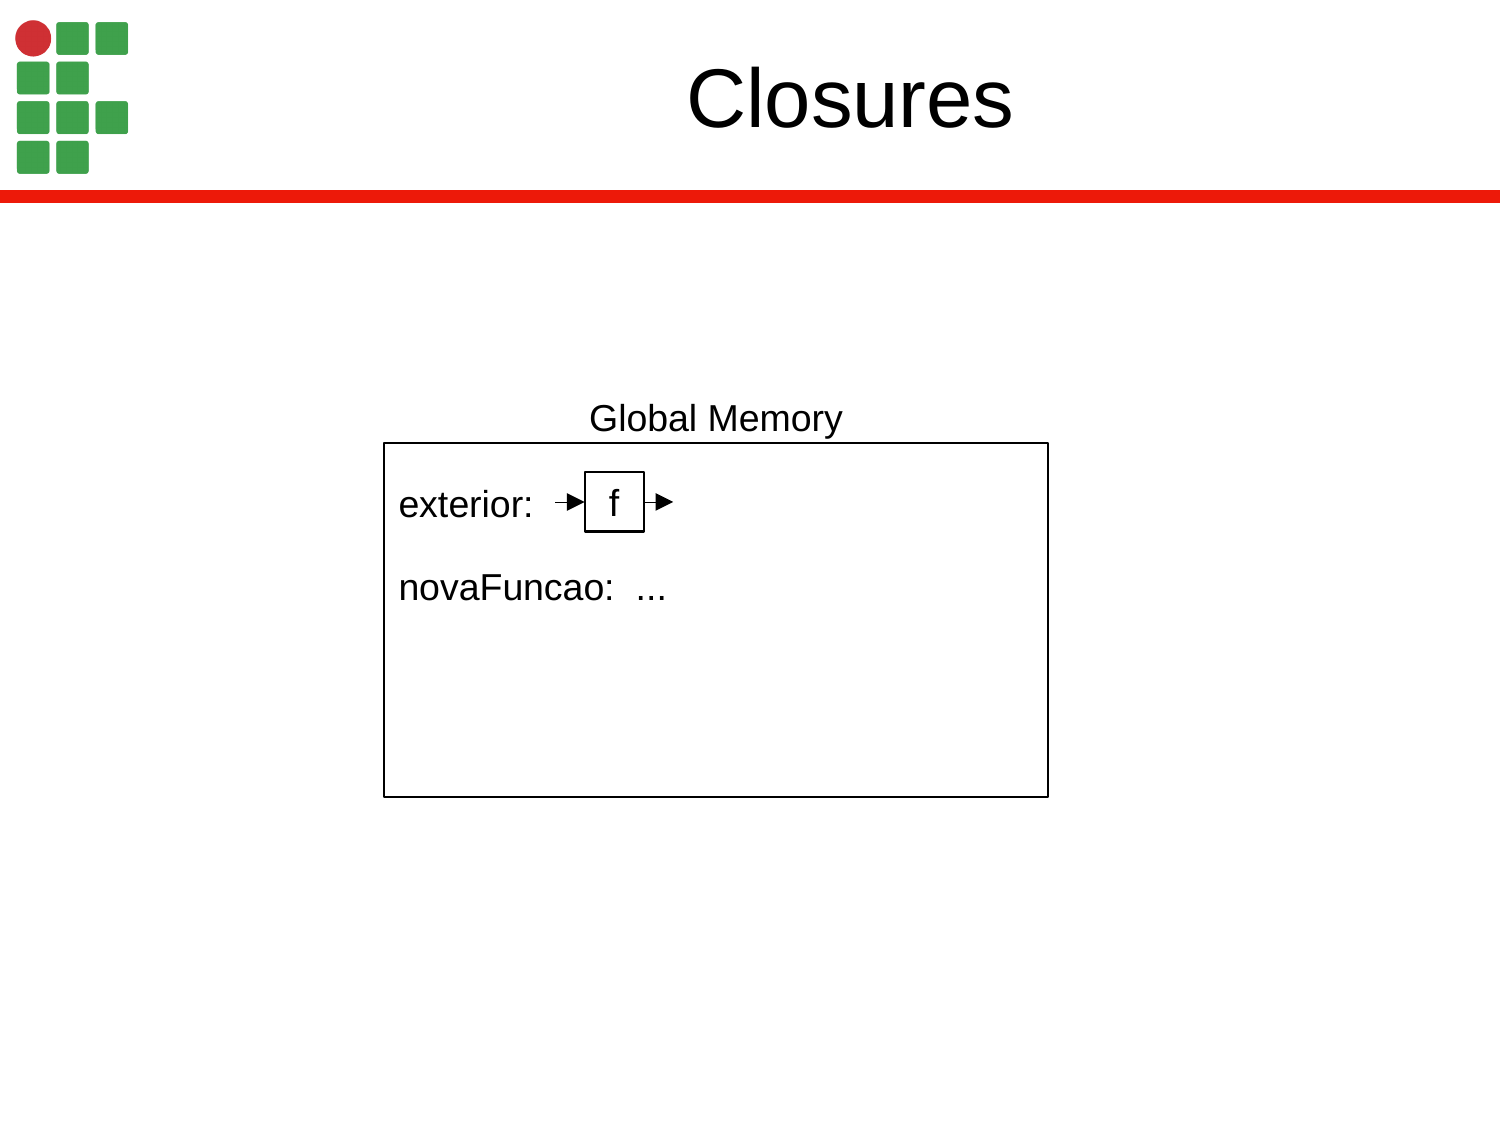

# Closures
Global Memory
exterior:
f
novaFuncao: ...